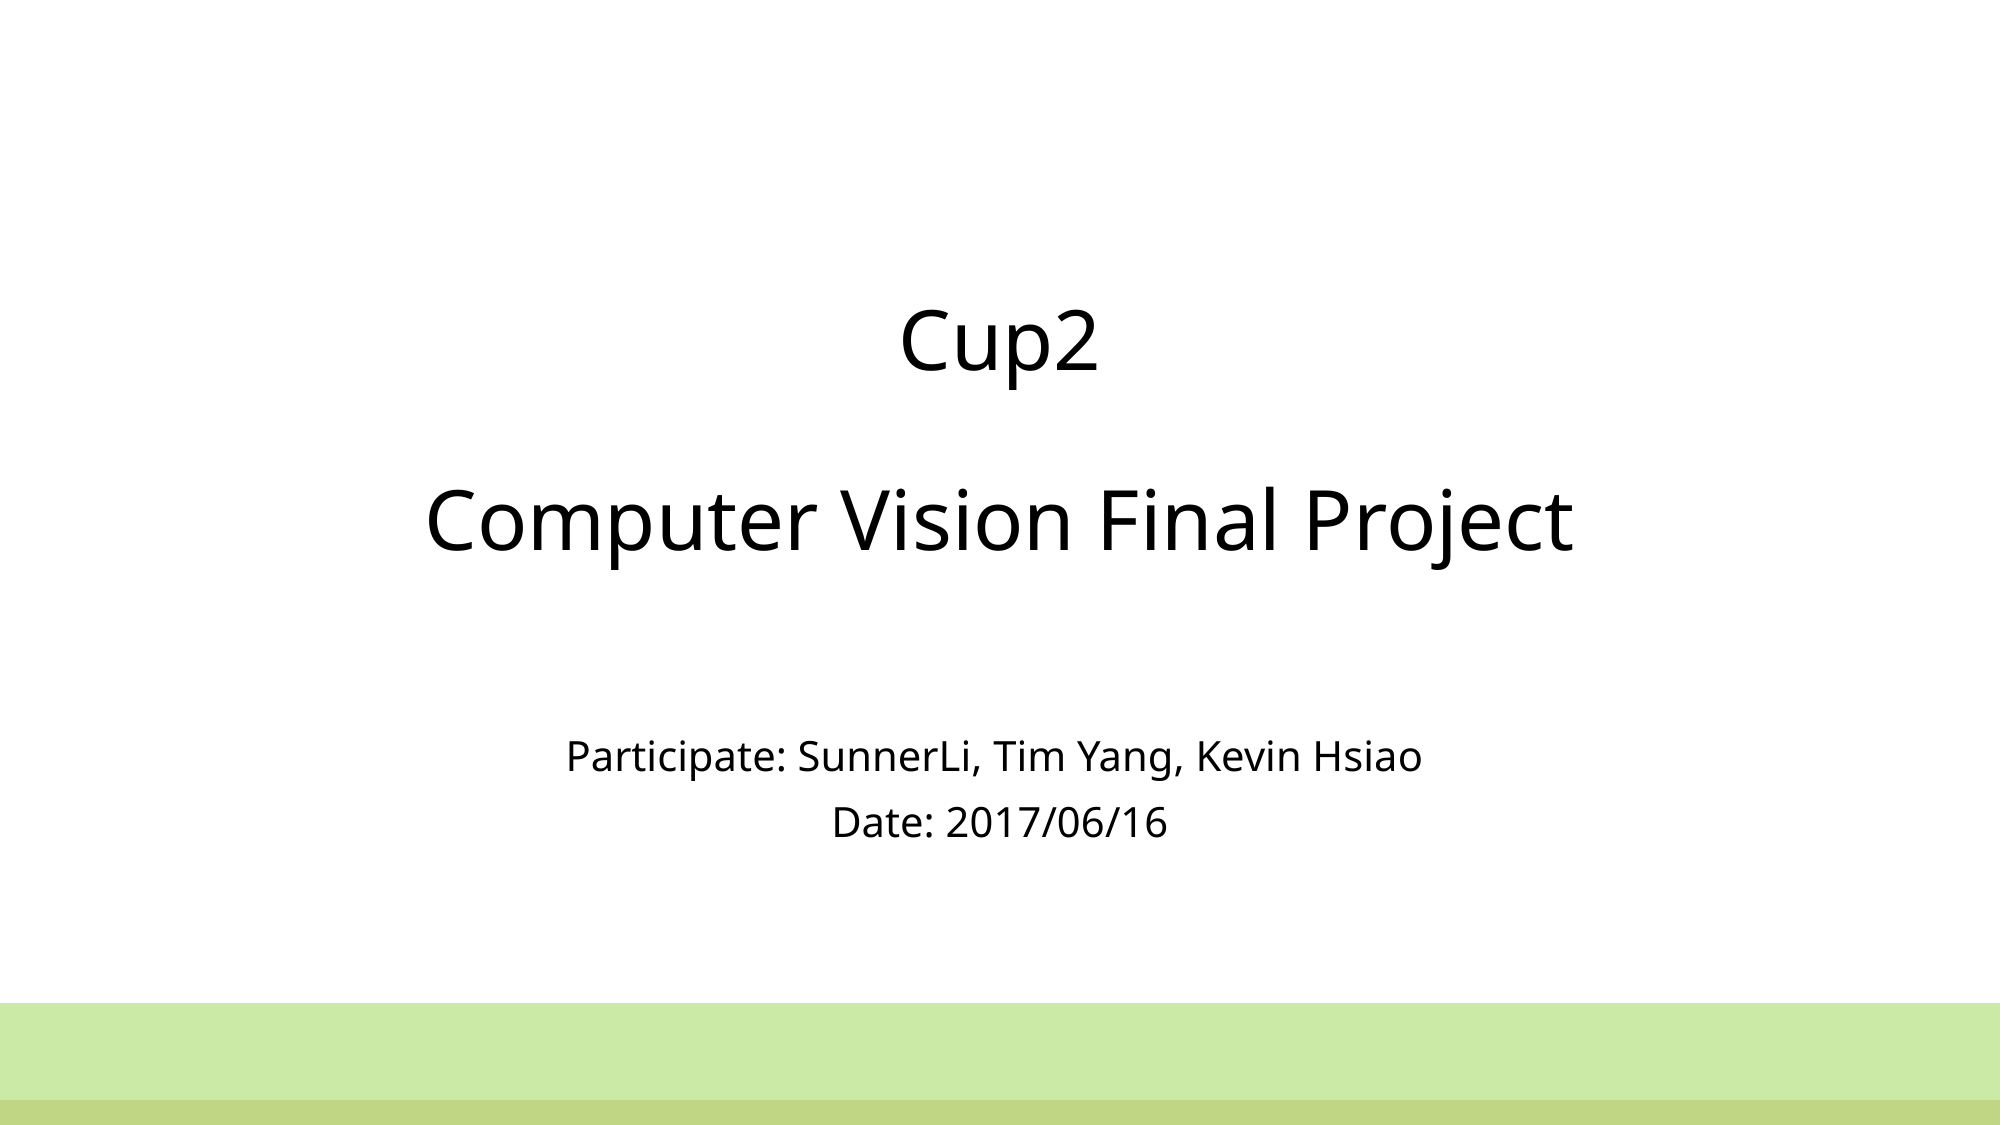

# Cup2 Computer Vision Final Project
Participate: SunnerLi, Tim Yang, Kevin Hsiao
Date: 2017/06/16